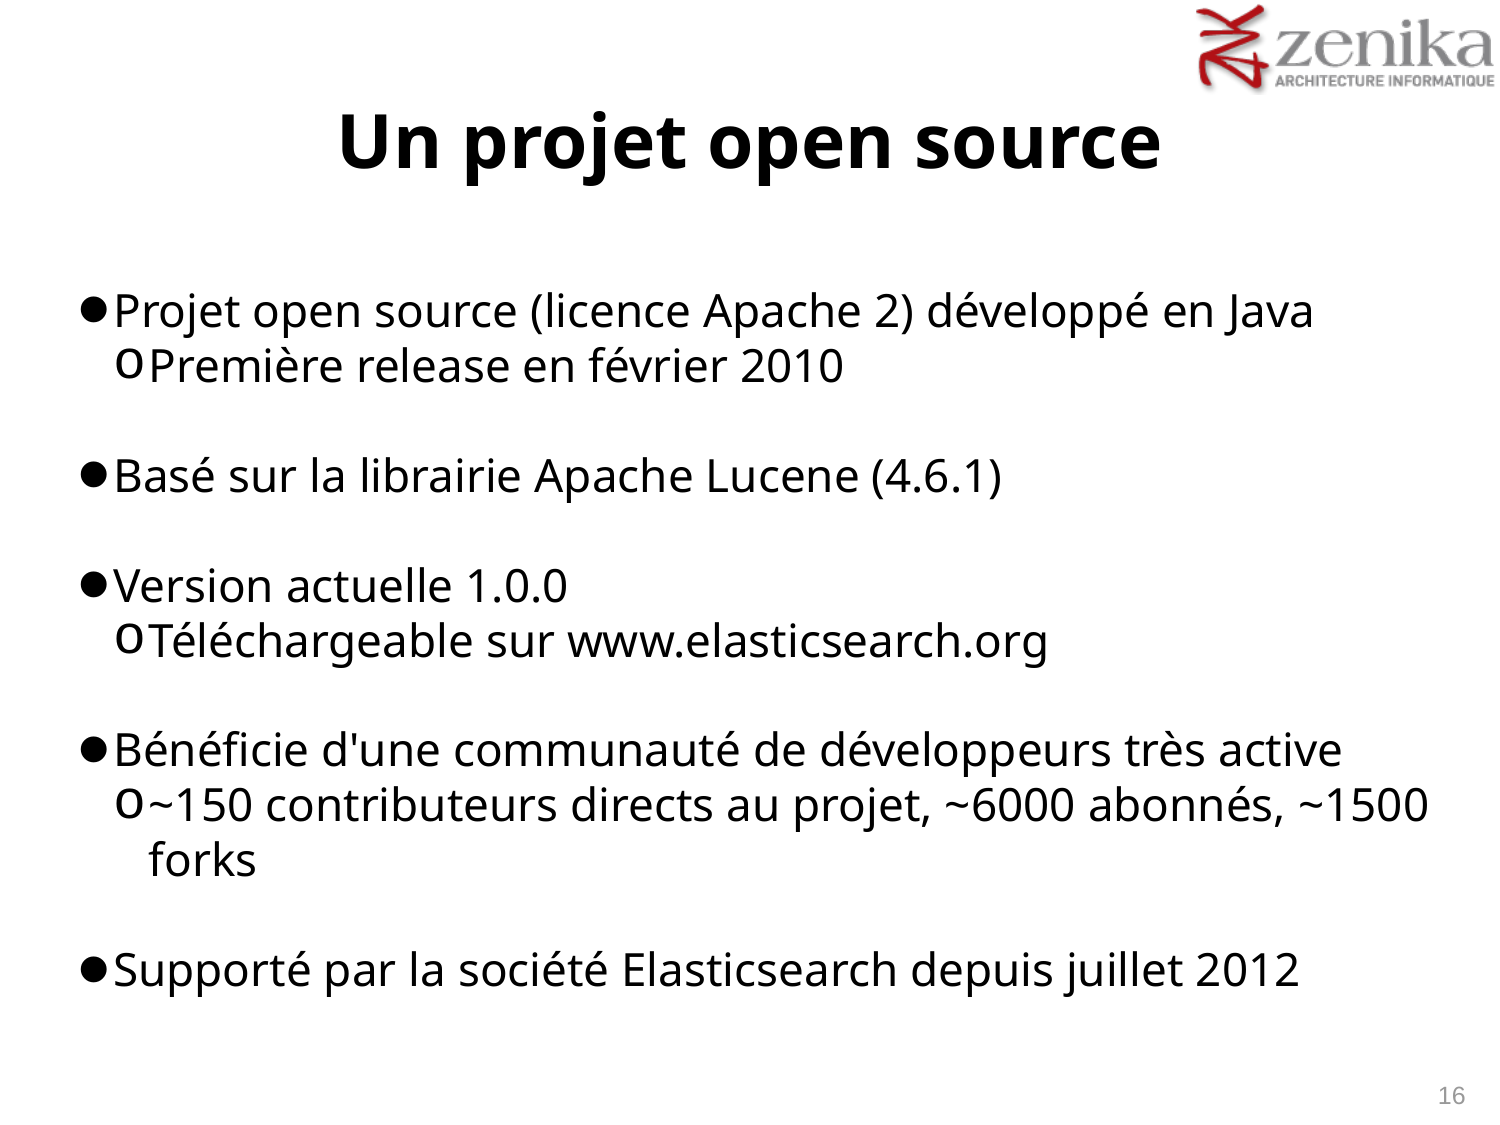

Un projet open source
Projet open source (licence Apache 2) développé en Java
Première release en février 2010
Basé sur la librairie Apache Lucene (4.6.1)
Version actuelle 1.0.0
Téléchargeable sur www.elasticsearch.org
Bénéficie d'une communauté de développeurs très active
~150 contributeurs directs au projet, ~6000 abonnés, ~1500 forks
Supporté par la société Elasticsearch depuis juillet 2012